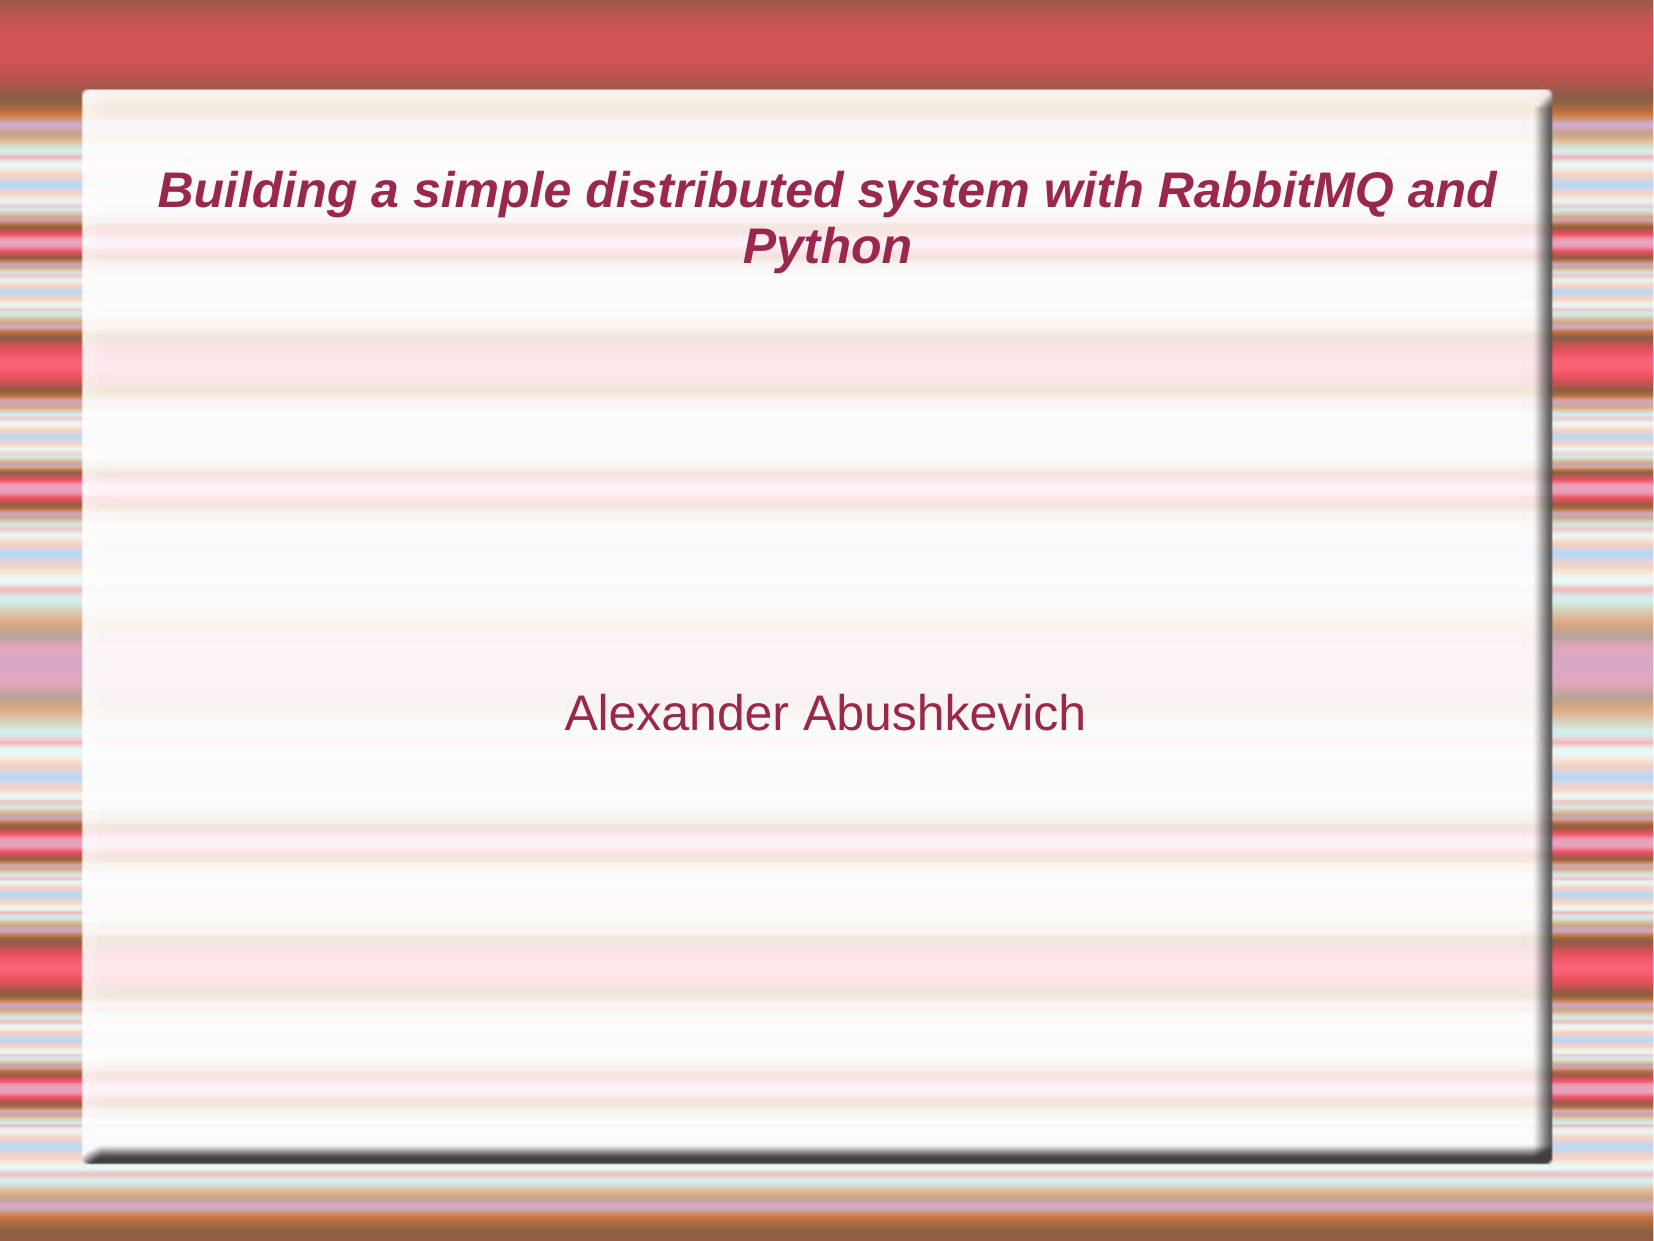

# Building a simple distributed system with RabbitMQ and Python
Alexander Abushkevich